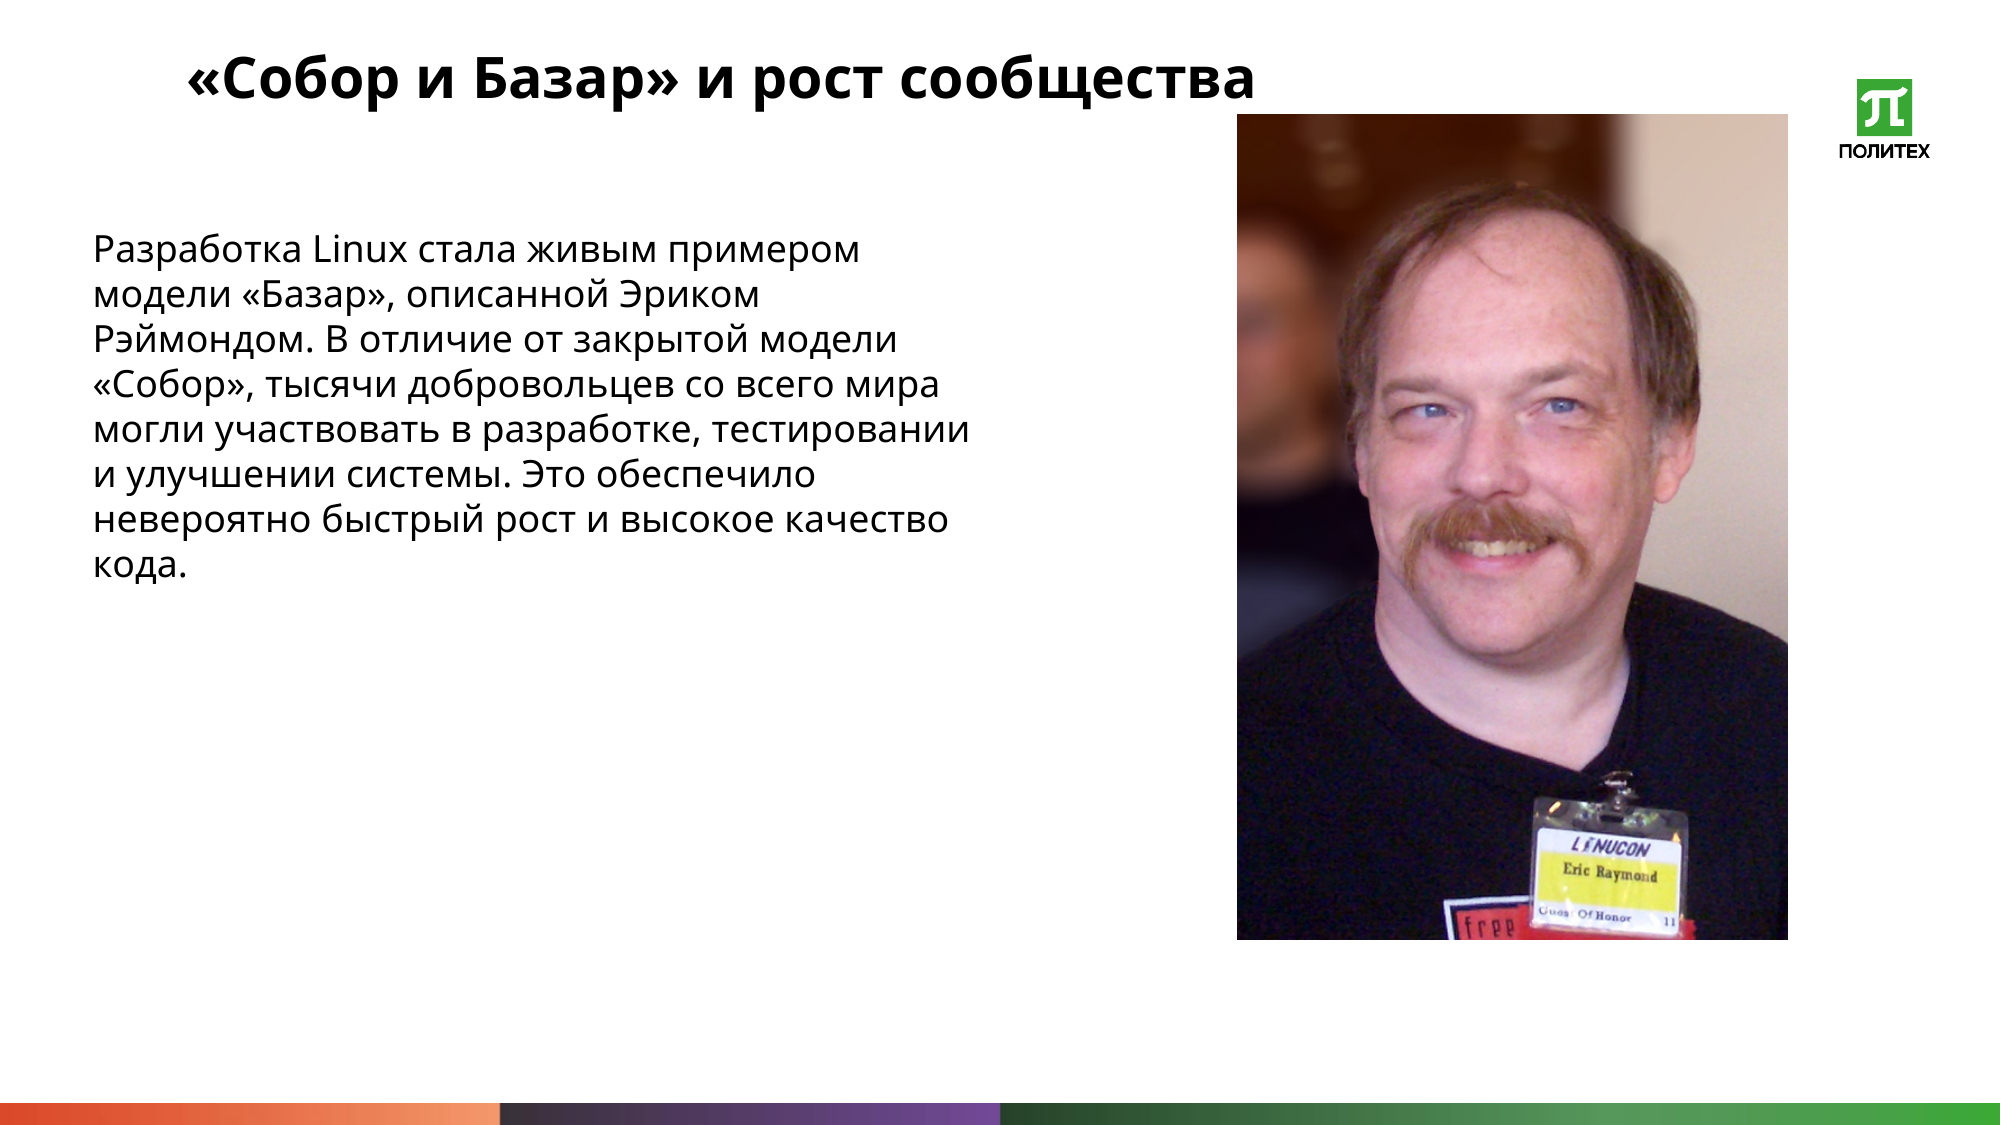

# «Собор и Базар» и рост сообщества
Разработка Linux стала живым примером модели «Базар», описанной Эриком Рэймондом. В отличие от закрытой модели «Собор», тысячи добровольцев со всего мира могли участвовать в разработке, тестировании и улучшении системы. Это обеспечило невероятно быстрый рост и высокое качество кода.